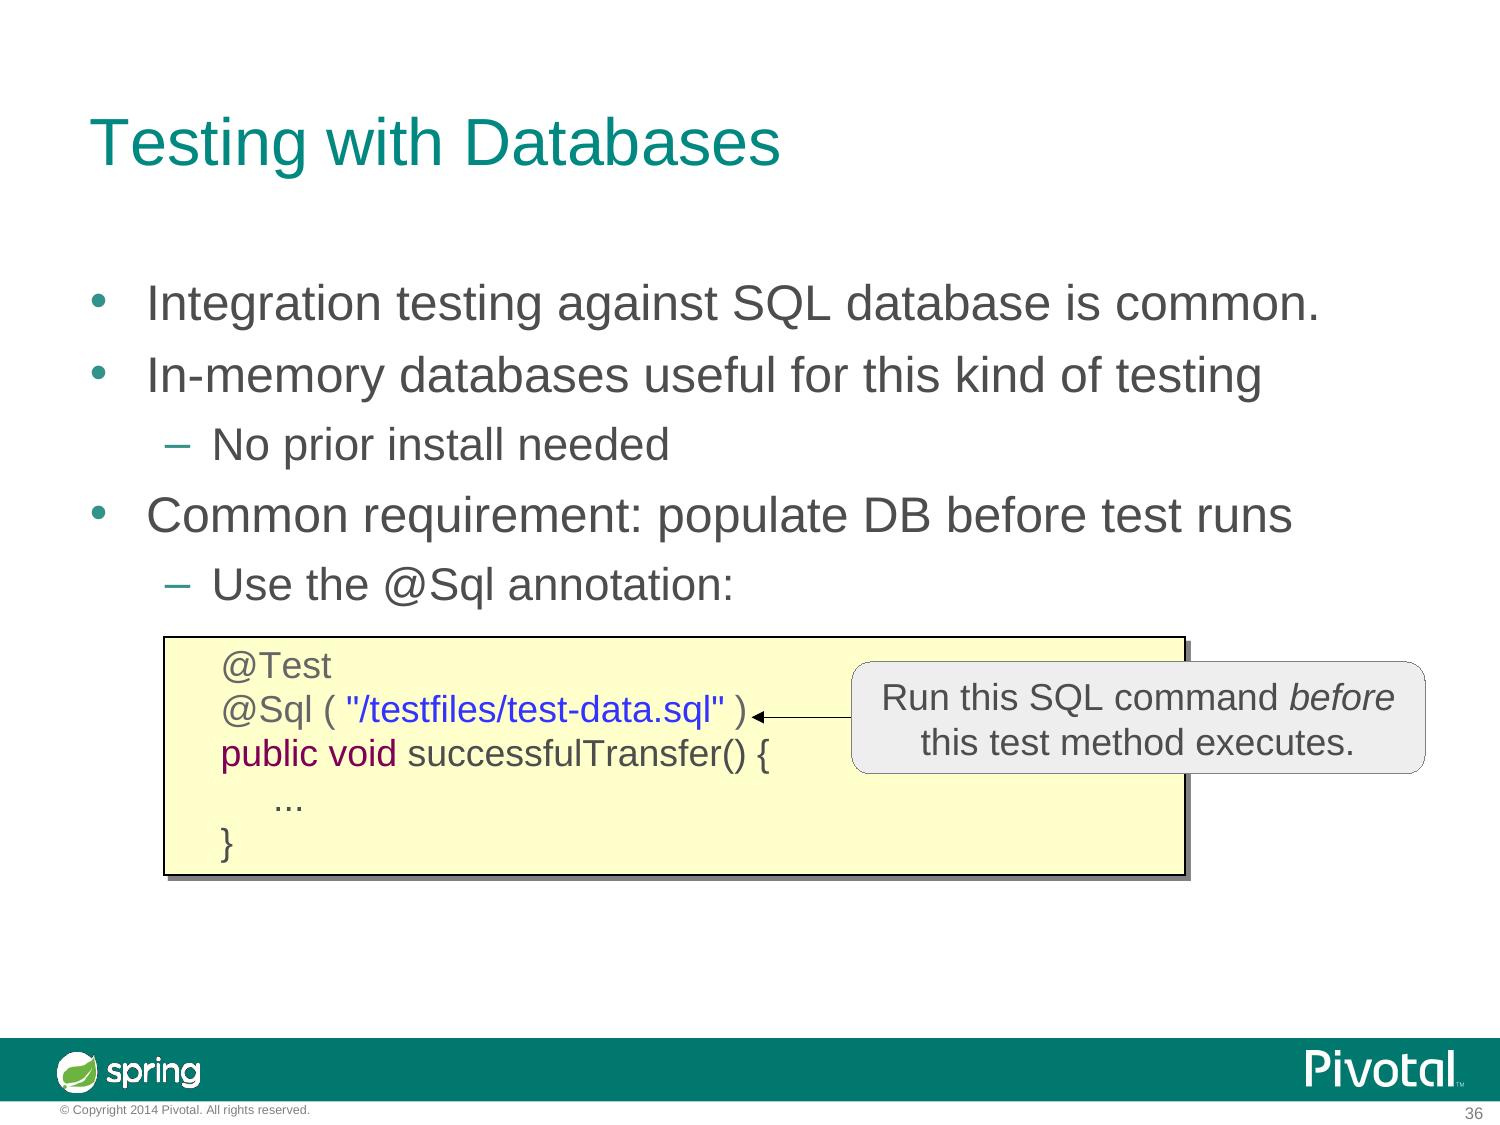

# Testing with Databases
Integration testing against SQL database is common.
In-memory databases useful for this kind of testing
No prior install needed
Common requirement: populate DB before test runs
Use the @Sql annotation:
 @Test
 @Sql ( "/testfiles/test-data.sql" )
 public void successfulTransfer() {
 ...
 }
Run this SQL command before this test method executes.